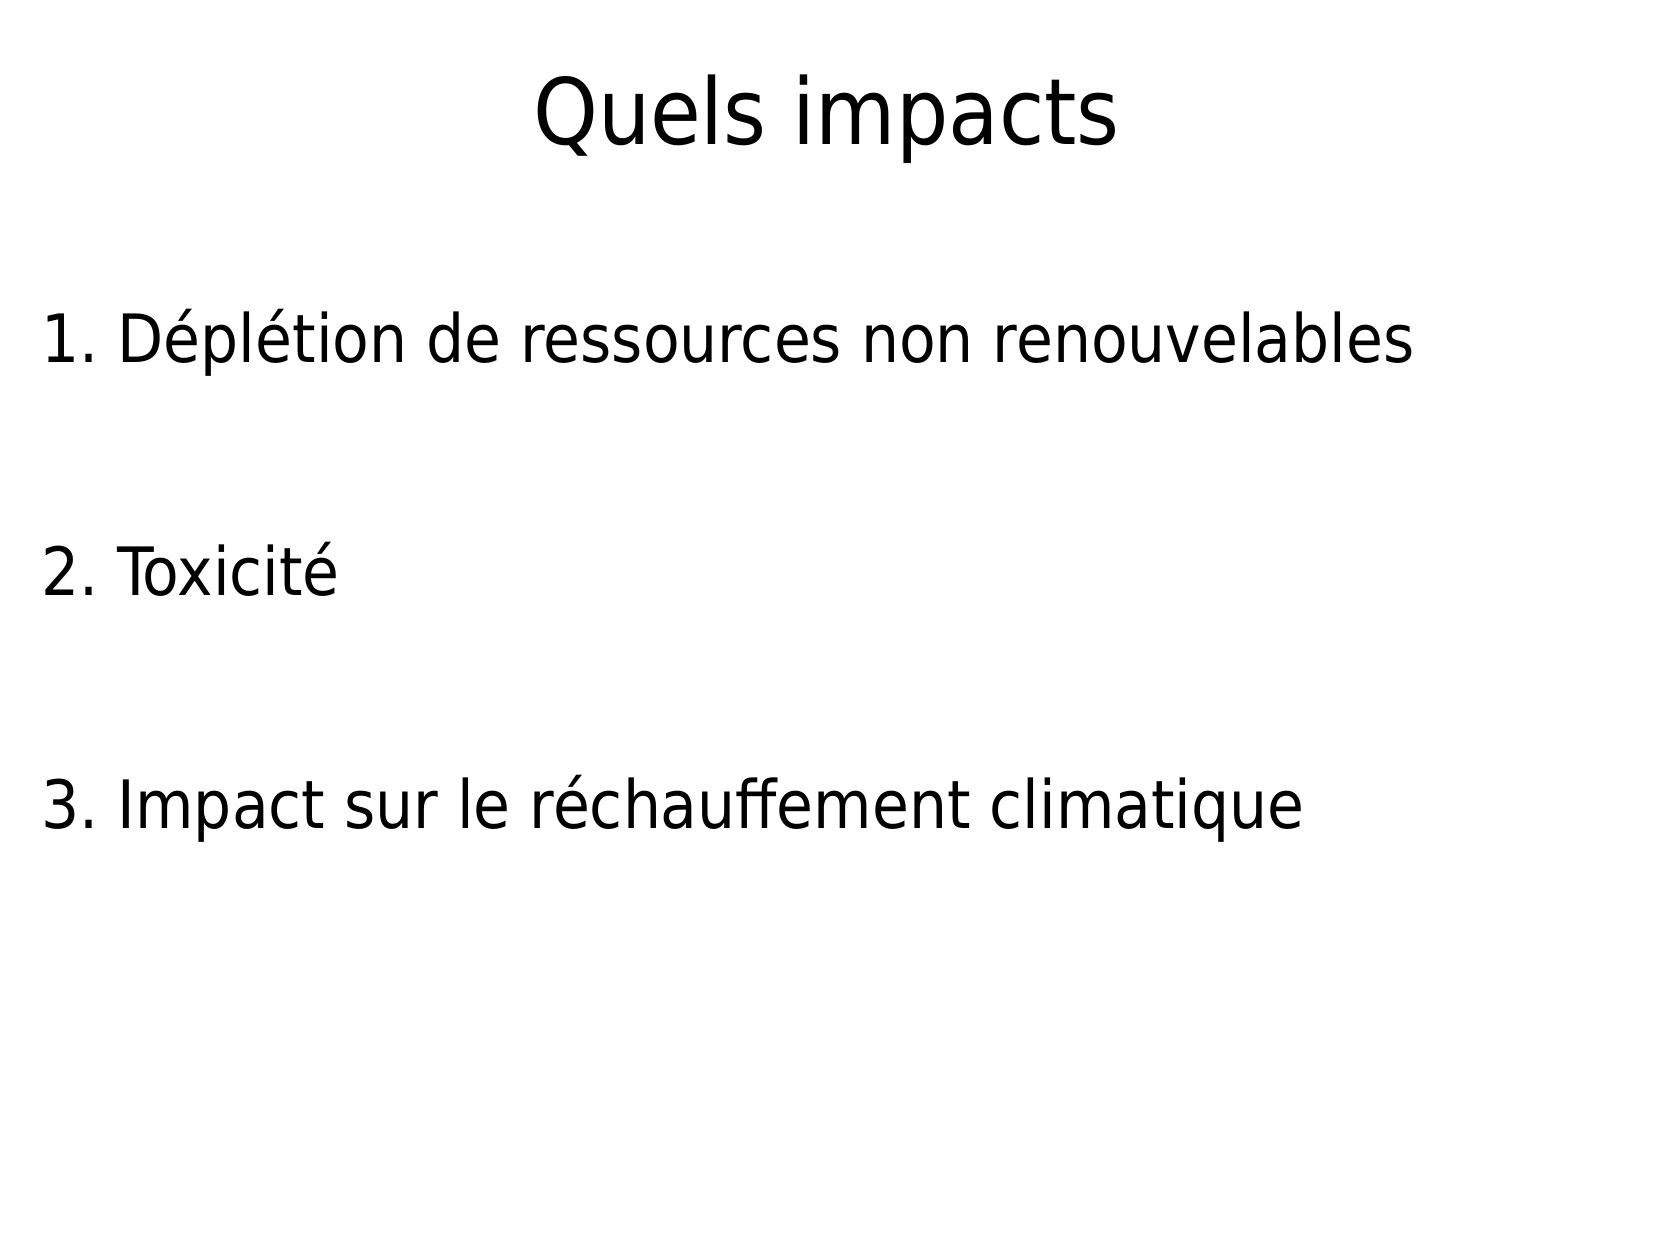

# Quels impacts
1. Déplétion de ressources non renouvelables
2. Toxicité
3. Impact sur le réchauffement climatique